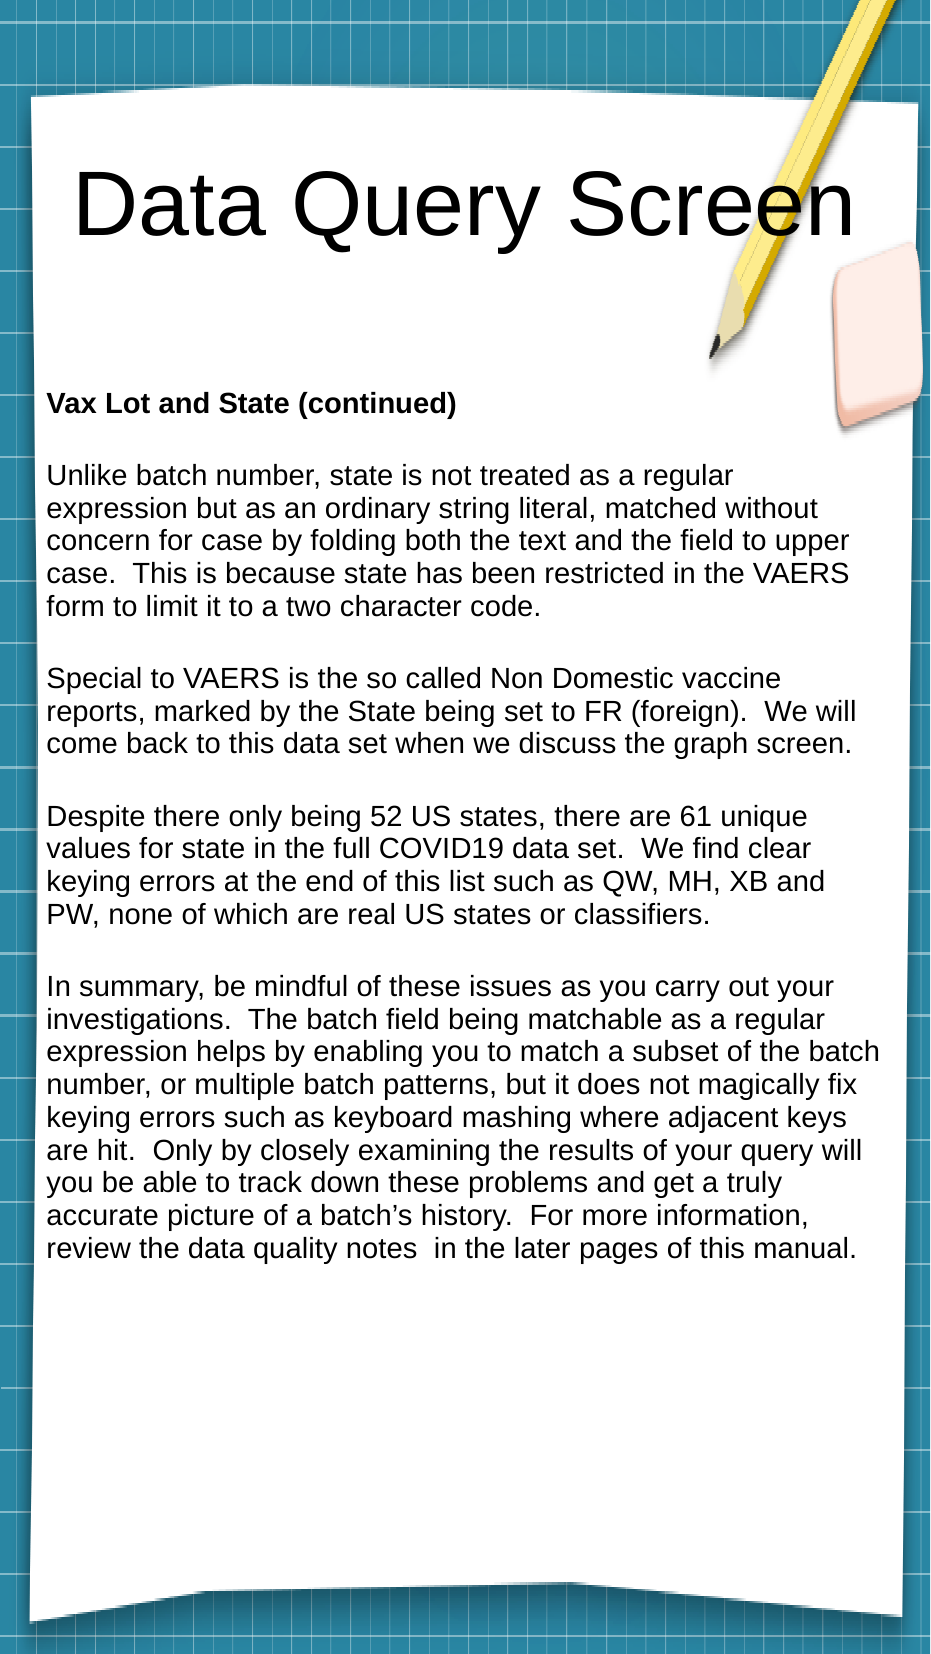

# Data Query Screen
Vax Lot and State (continued)
Unlike batch number, state is not treated as a regular expression but as an ordinary string literal, matched without concern for case by folding both the text and the field to upper case. This is because state has been restricted in the VAERS form to limit it to a two character code.
Special to VAERS is the so called Non Domestic vaccine reports, marked by the State being set to FR (foreign). We will come back to this data set when we discuss the graph screen.
Despite there only being 52 US states, there are 61 unique values for state in the full COVID19 data set. We find clear keying errors at the end of this list such as QW, MH, XB and PW, none of which are real US states or classifiers.
In summary, be mindful of these issues as you carry out your investigations. The batch field being matchable as a regular expression helps by enabling you to match a subset of the batch number, or multiple batch patterns, but it does not magically fix keying errors such as keyboard mashing where adjacent keys are hit. Only by closely examining the results of your query will you be able to track down these problems and get a truly accurate picture of a batch’s history. For more information, review the data quality notes in the later pages of this manual.